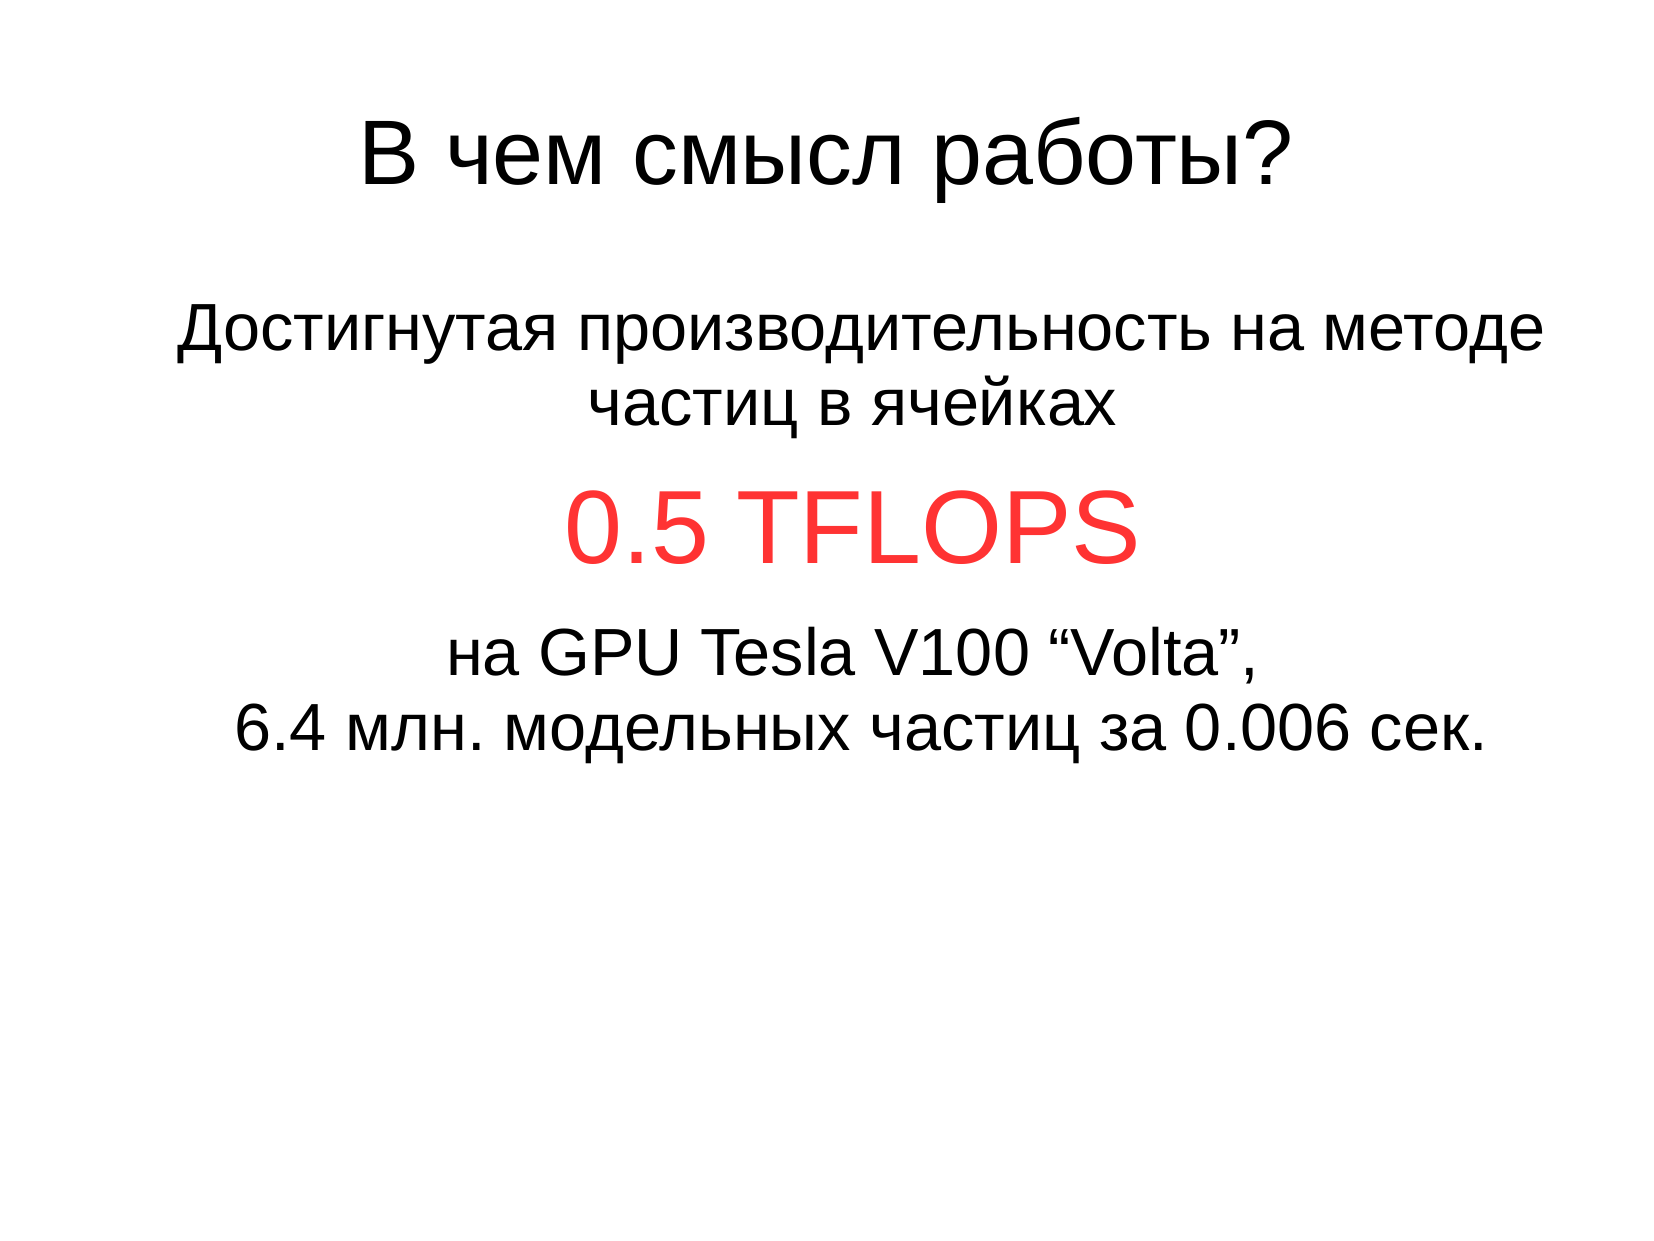

# В чем смысл работы?
Достигнутая производительность на методе частиц в ячейках
0.5 TFLOPS
на GPU Tesla V100 “Volta”,
6.4 млн. модельных частиц за 0.006 сек.